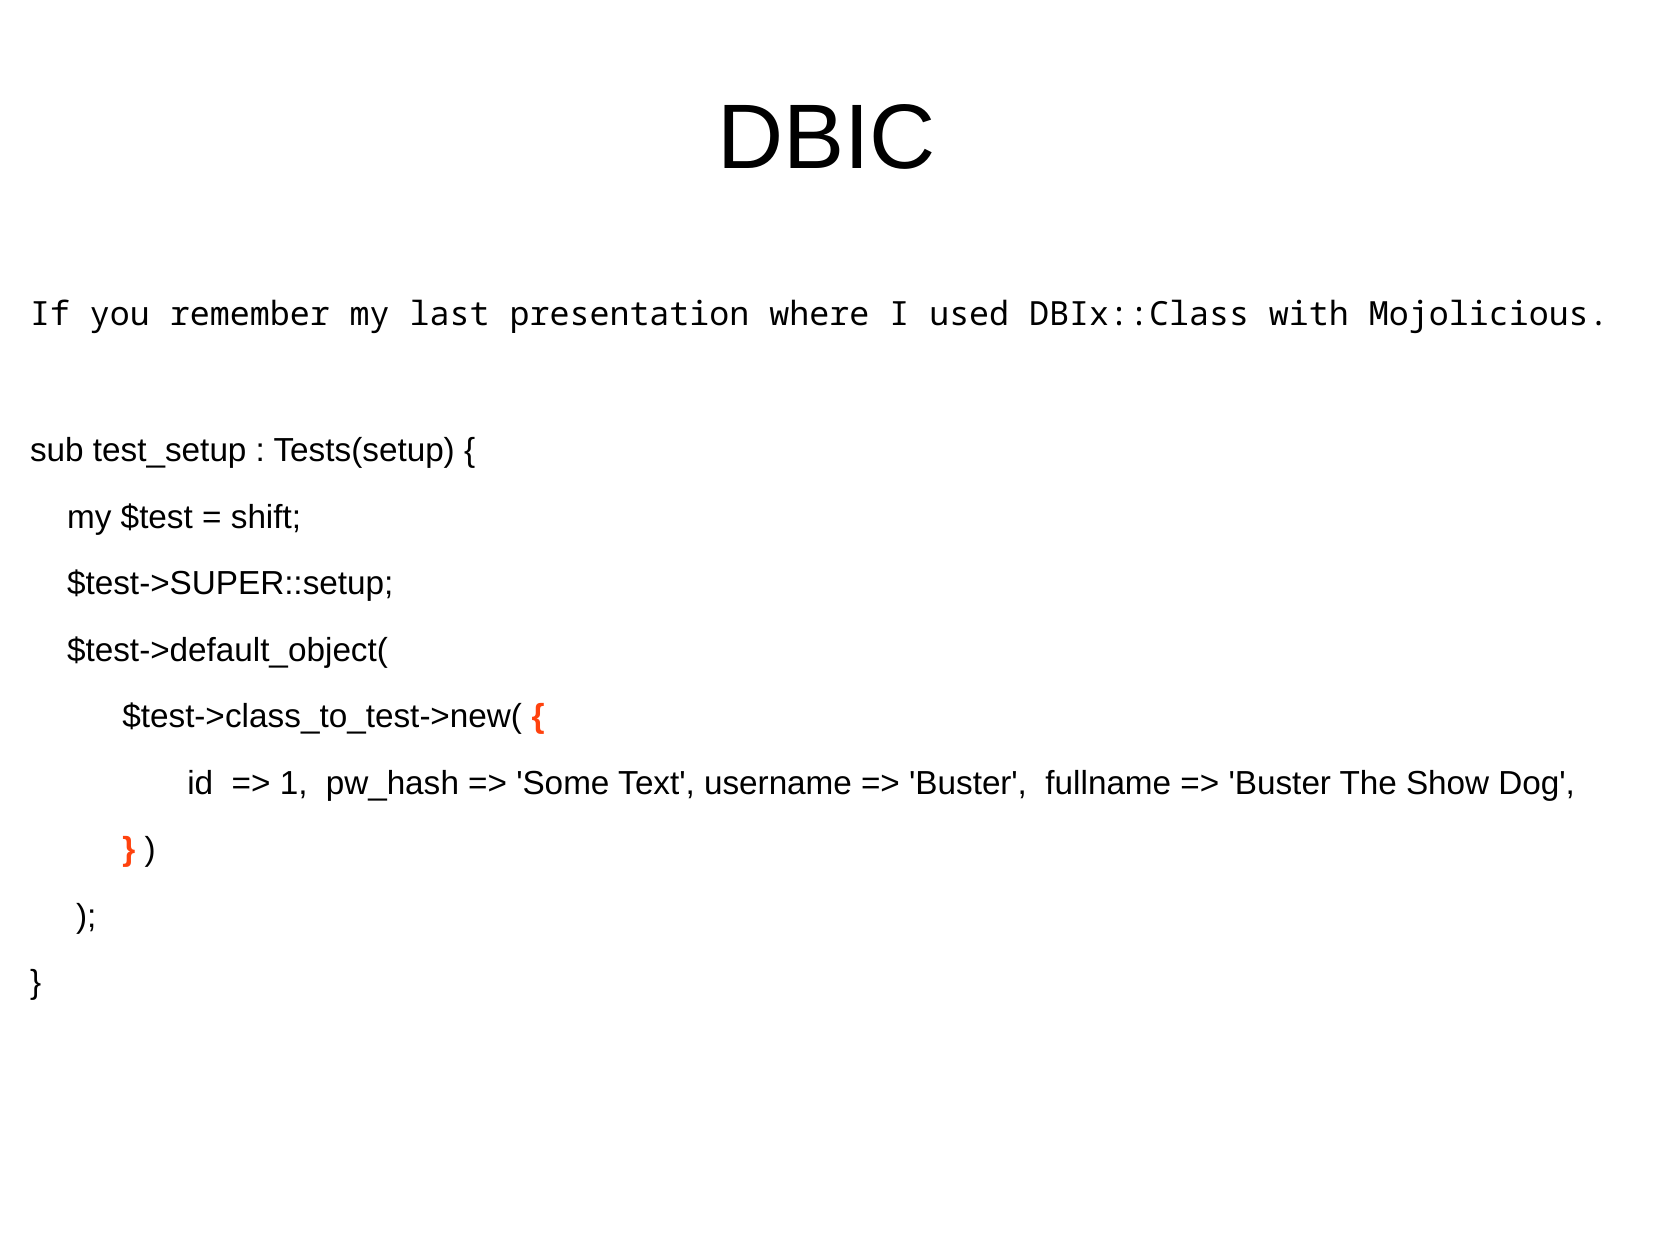

# DBIC
If you remember my last presentation where I used DBIx::Class with Mojolicious.
sub test_setup : Tests(setup) {
 my $test = shift;
 $test->SUPER::setup;
 $test->default_object(
 $test->class_to_test->new( {
 id => 1, pw_hash => 'Some Text', username => 'Buster', fullname => 'Buster The Show Dog',
 } )
 );
}